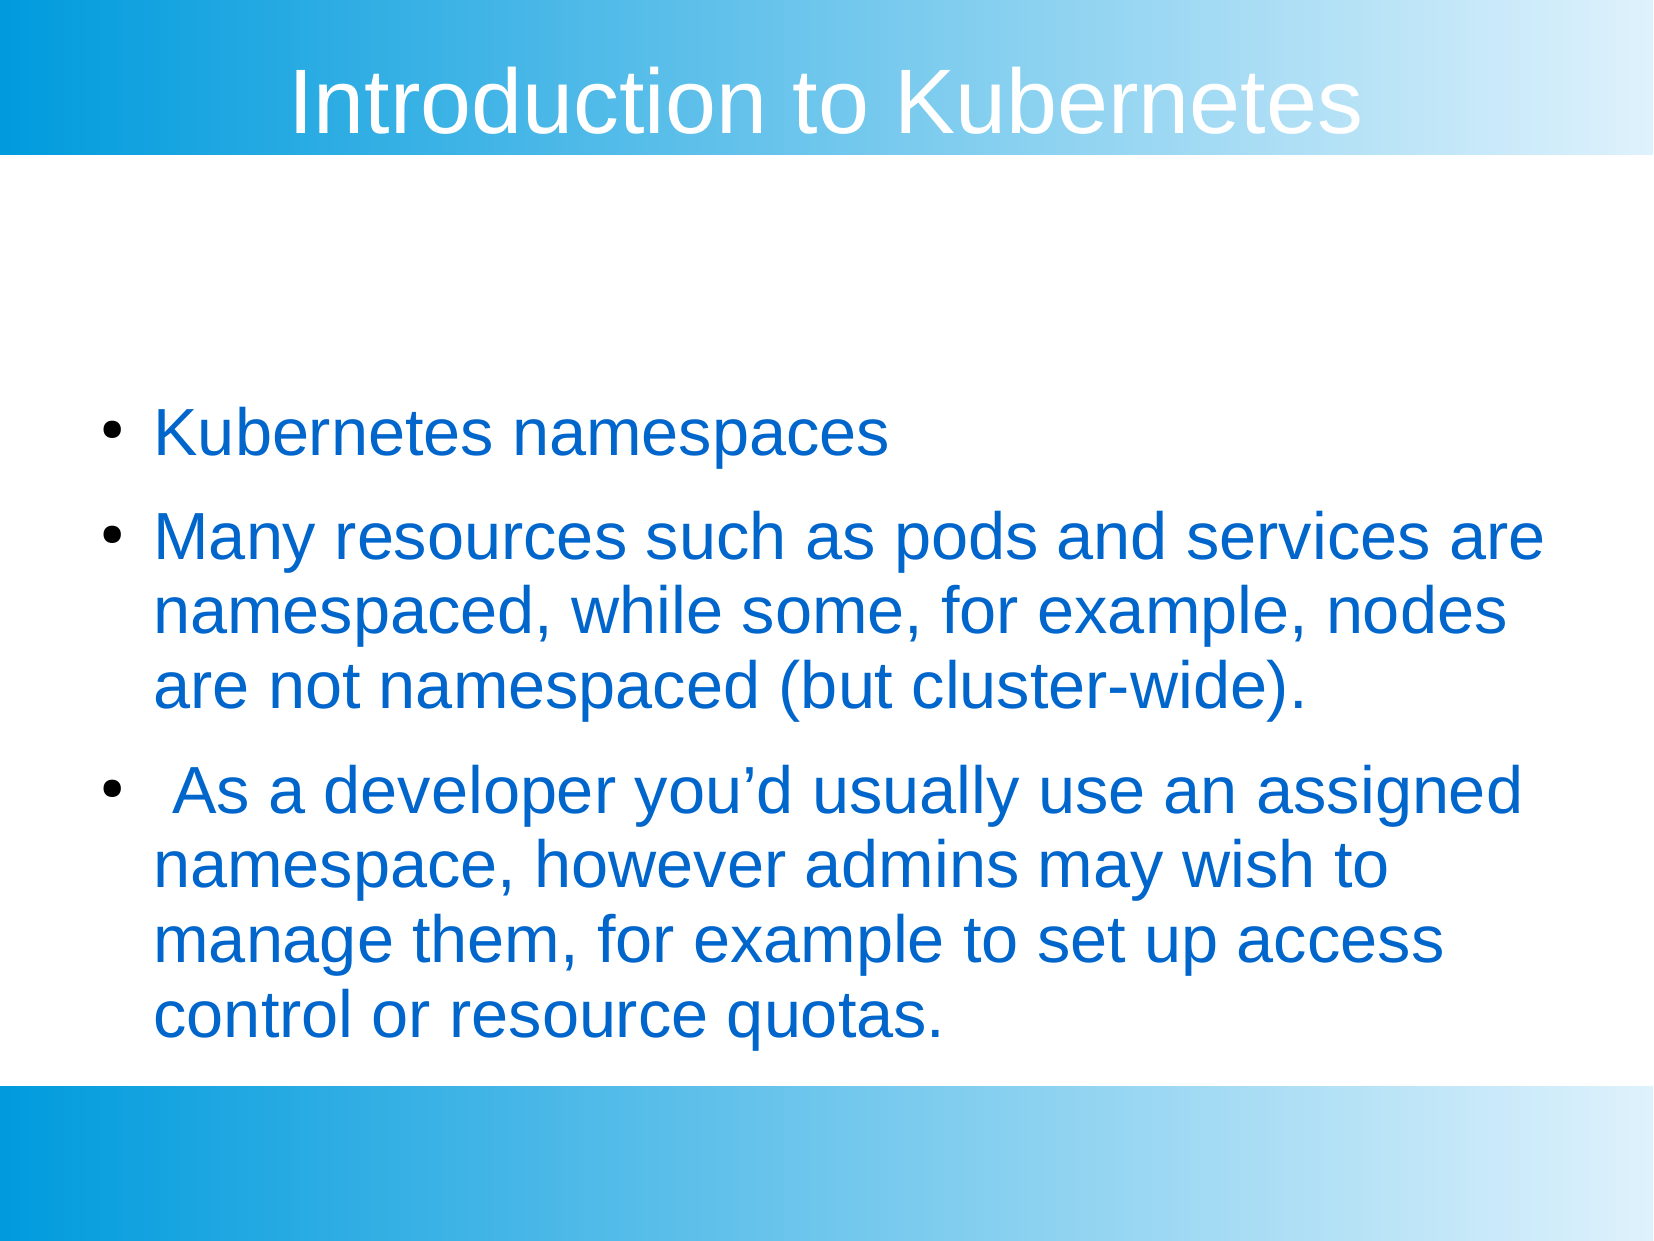

# Introduction to Kubernetes
Kubernetes namespaces
Many resources such as pods and services are namespaced, while some, for example, nodes are not namespaced (but cluster-wide).
 As a developer you’d usually use an assigned namespace, however admins may wish to manage them, for example to set up access control or resource quotas.